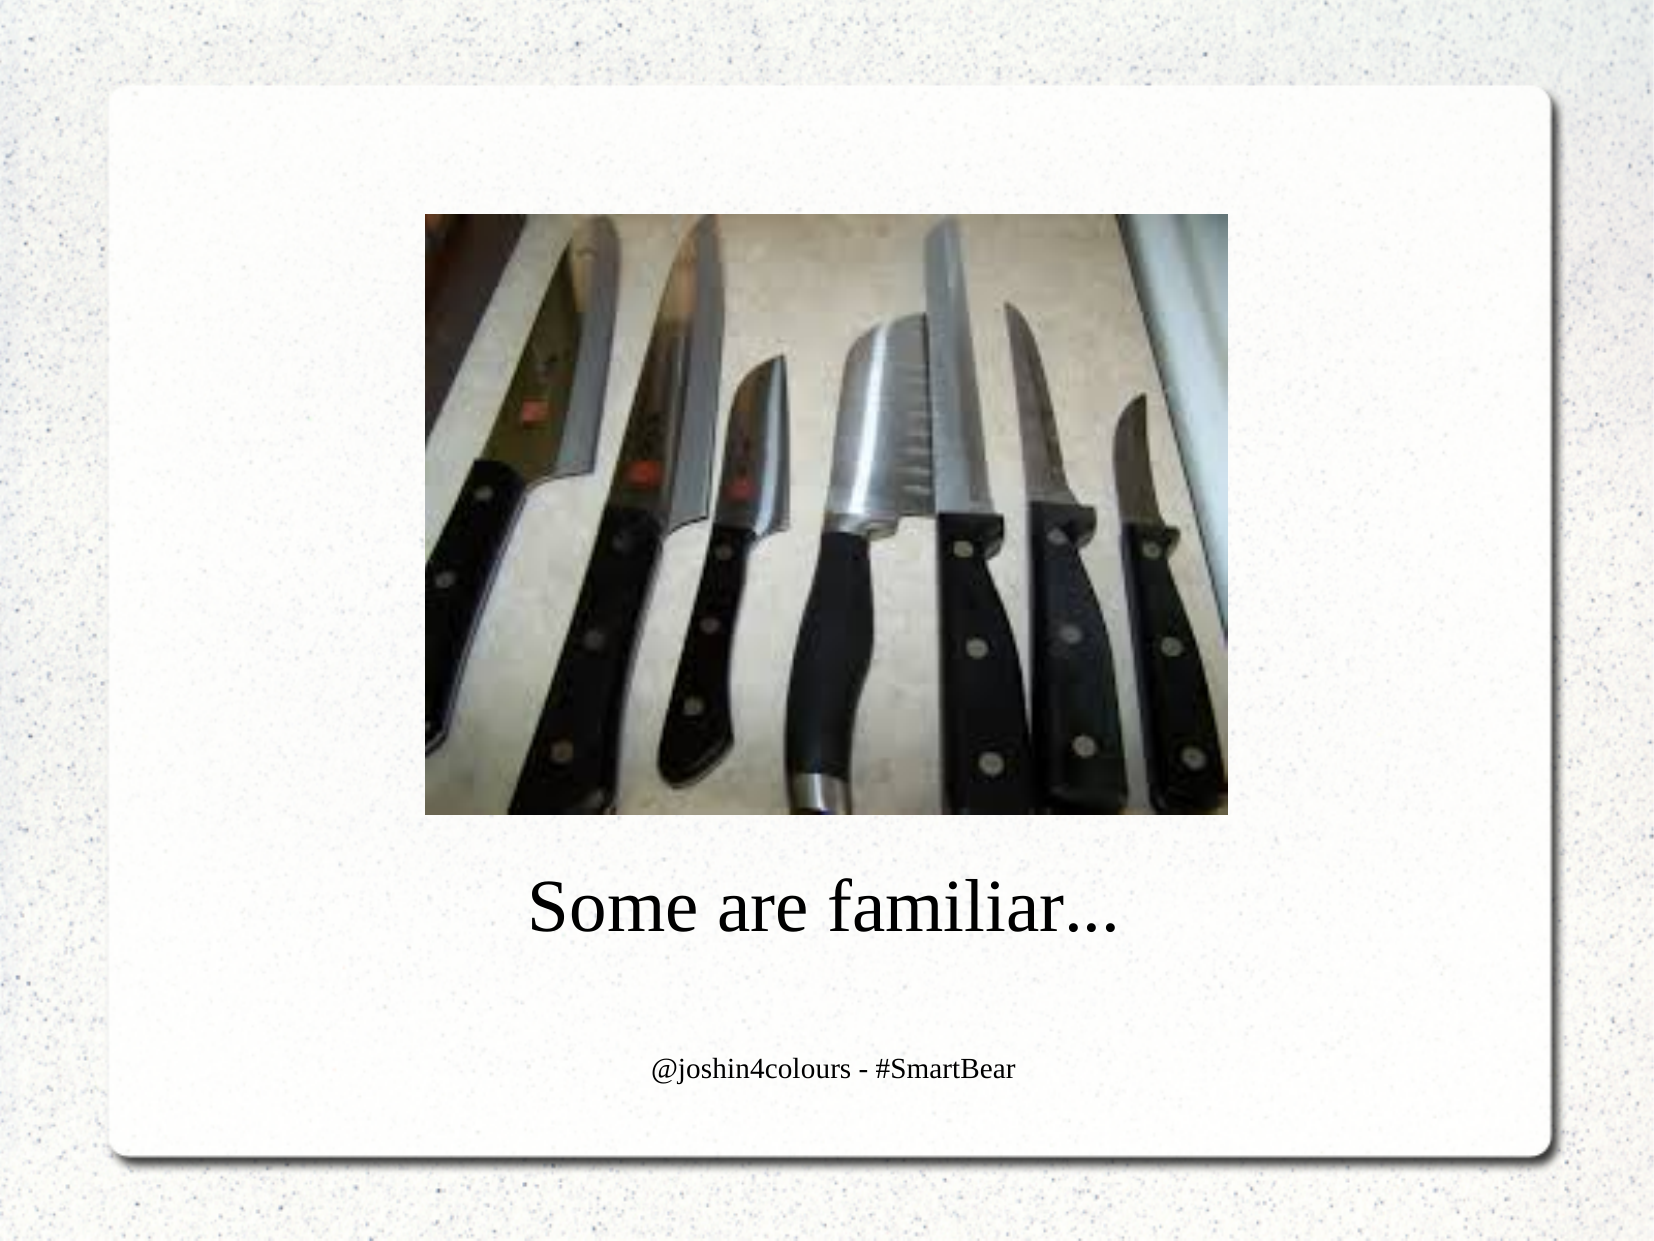

# Some are familiar...
@joshin4colours - #SmartBear